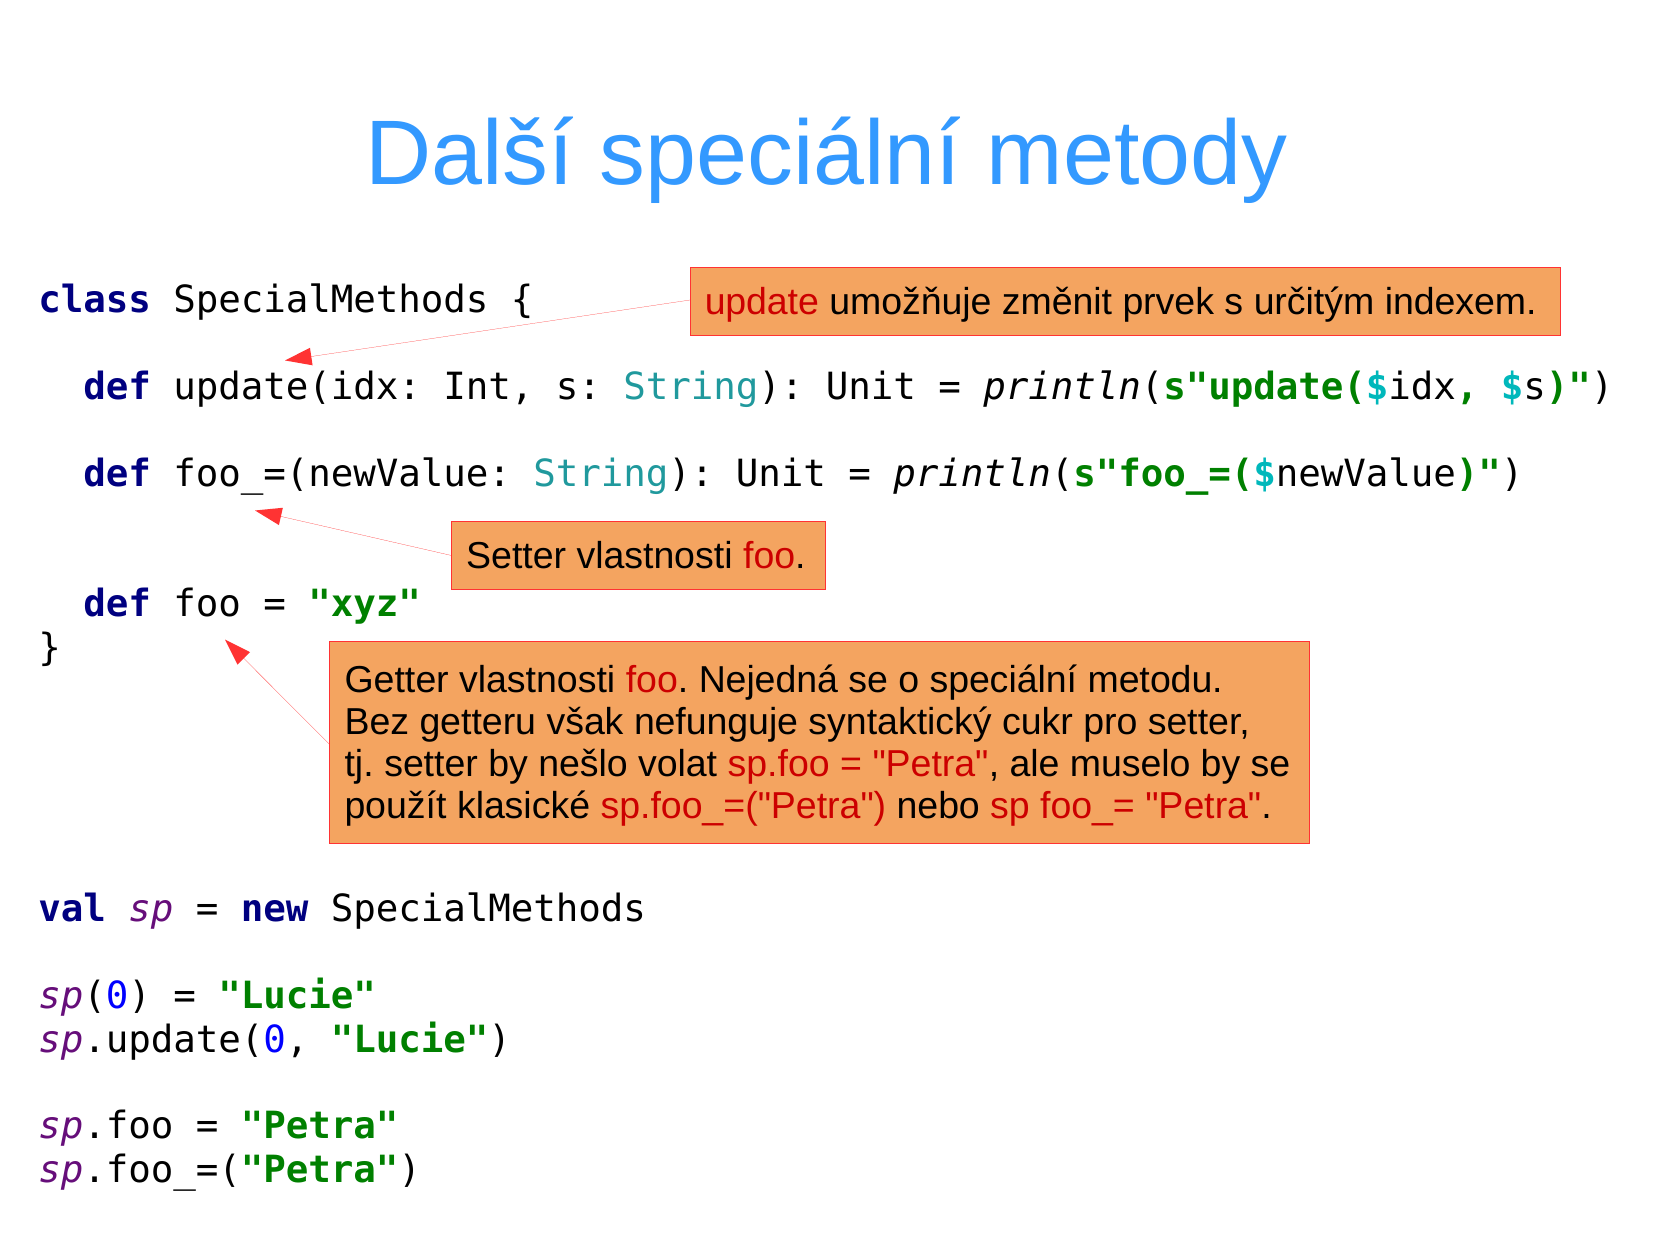

# Další speciální metody
update umožňuje změnit prvek s určitým indexem.
class SpecialMethods {
 def update(idx: Int, s: String): Unit = println(s"update($idx, $s)")
 def foo_=(newValue: String): Unit = println(s"foo_=($newValue)")
 def foo = "xyz"
}
val sp = new SpecialMethods
sp(0) = "Lucie"
sp.update(0, "Lucie")
sp.foo = "Petra"
sp.foo_=("Petra")
Setter vlastnosti foo.
Getter vlastnosti foo. Nejedná se o speciální metodu.
Bez getteru však nefunguje syntaktický cukr pro setter,
tj. setter by nešlo volat sp.foo = "Petra", ale muselo by se
použít klasické sp.foo_=("Petra") nebo sp foo_= "Petra".